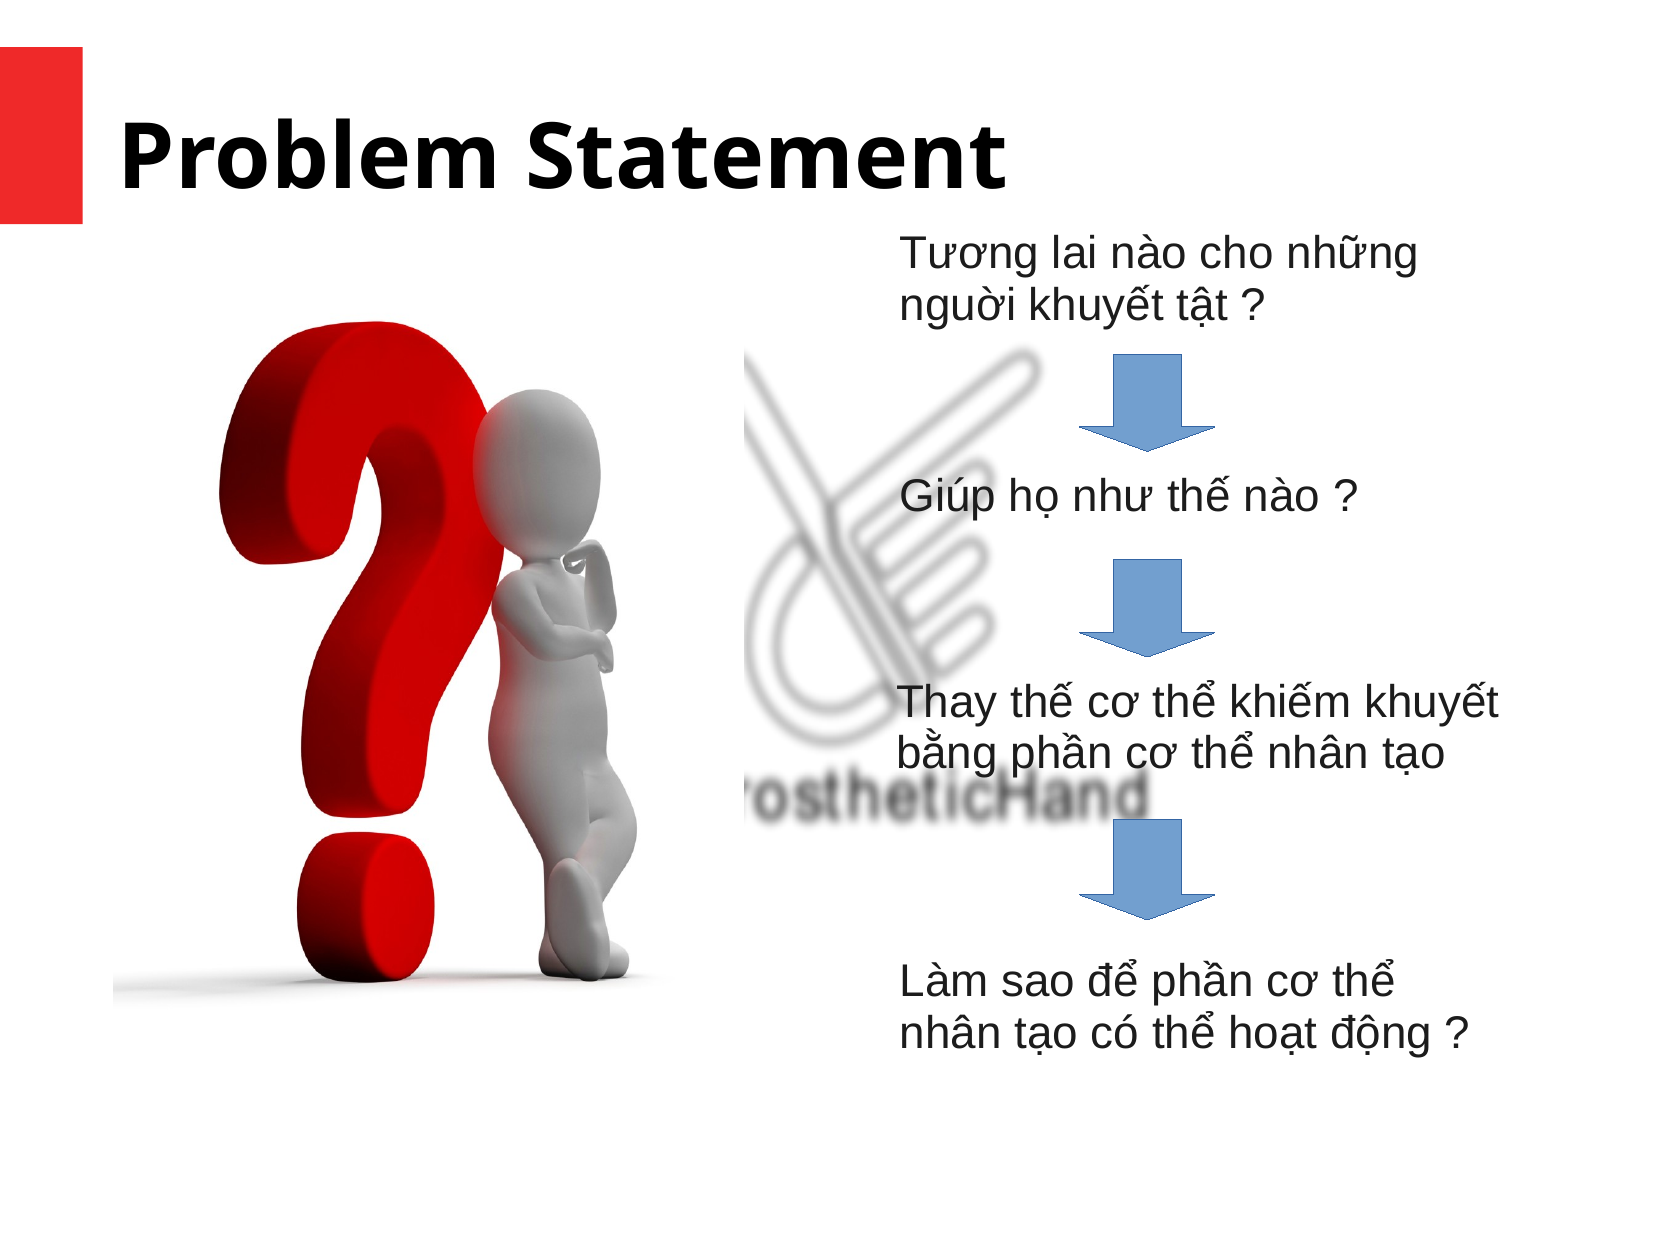

# Problem Statement
Tương lai nào cho những nguời khuyết tật ?
Giúp họ như thế nào ?
Thay thế cơ thể khiếm khuyết bằng phần cơ thể nhân tạo
Làm sao để phần cơ thể nhân tạo có thể hoạt động ?
4